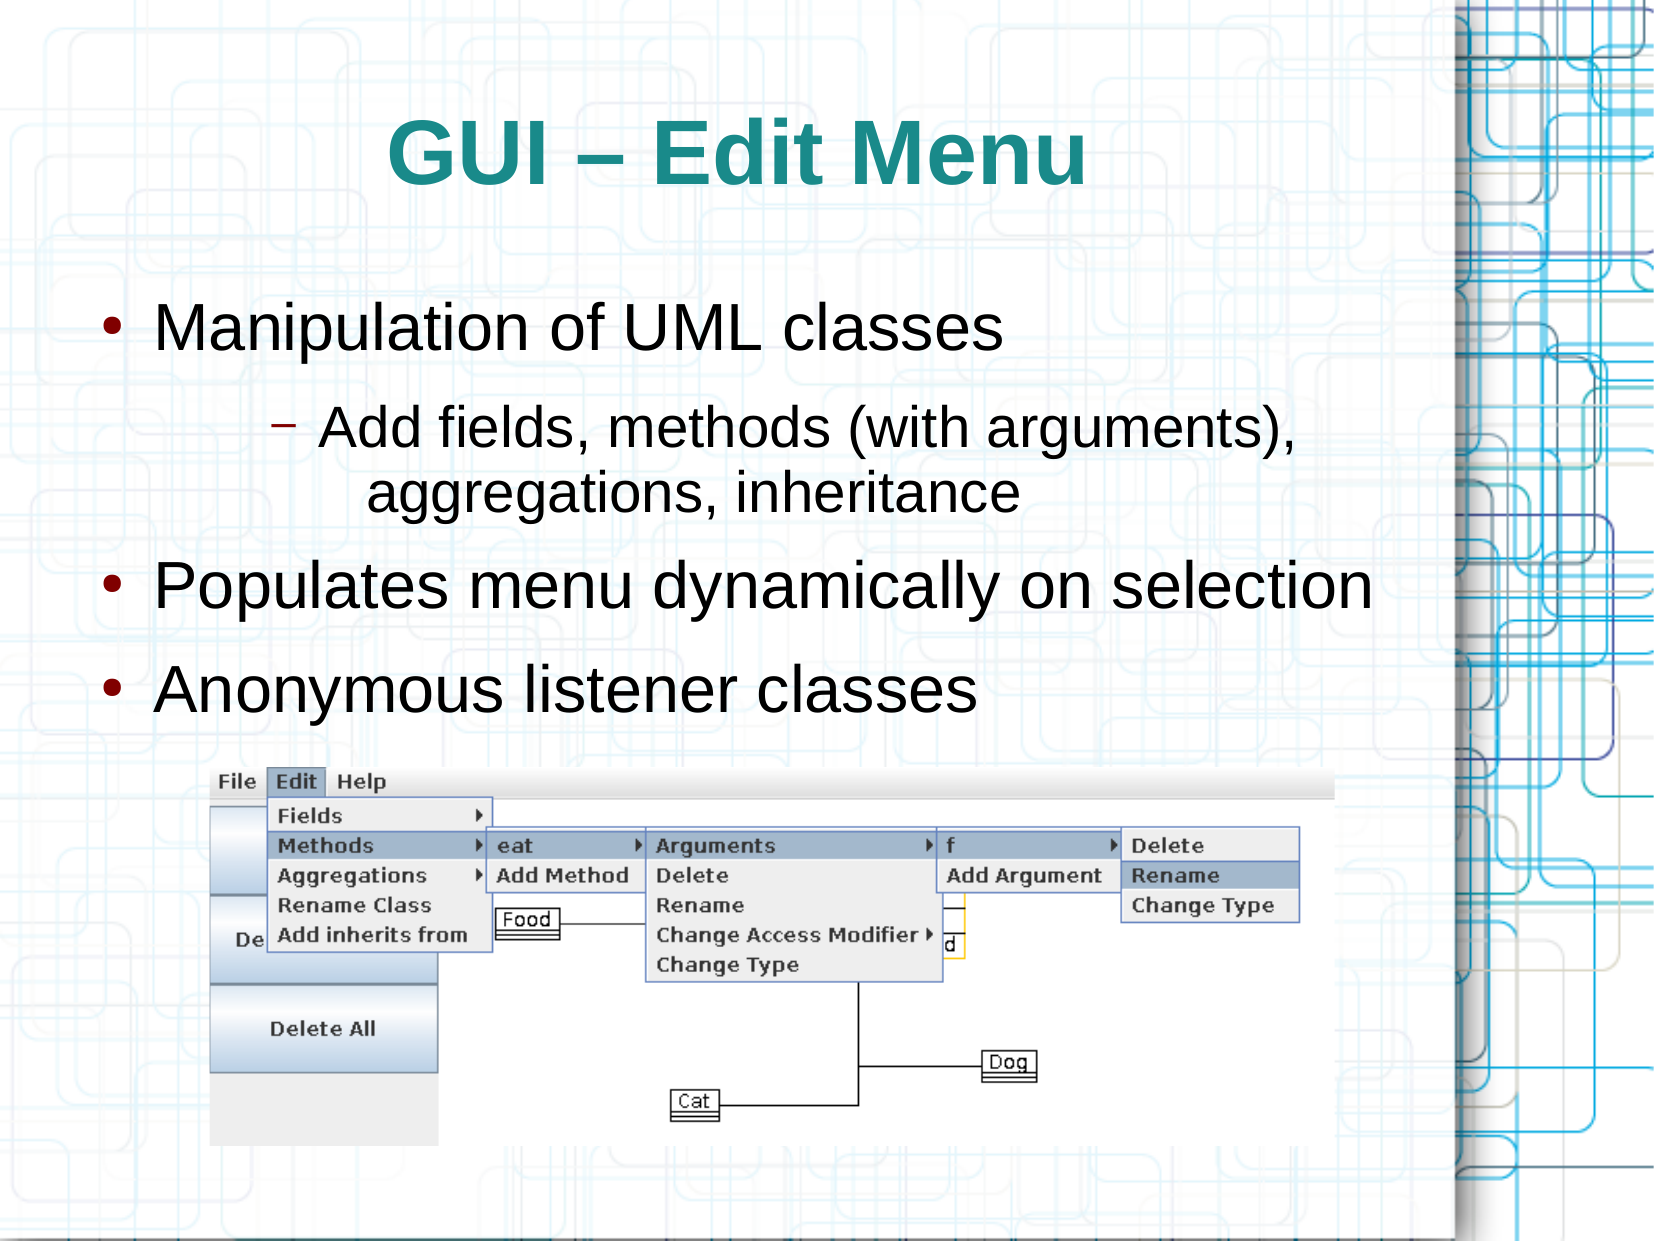

# GUI – Edit Menu
Manipulation of UML classes
Add fields, methods (with arguments), aggregations, inheritance
Populates menu dynamically on selection
Anonymous listener classes